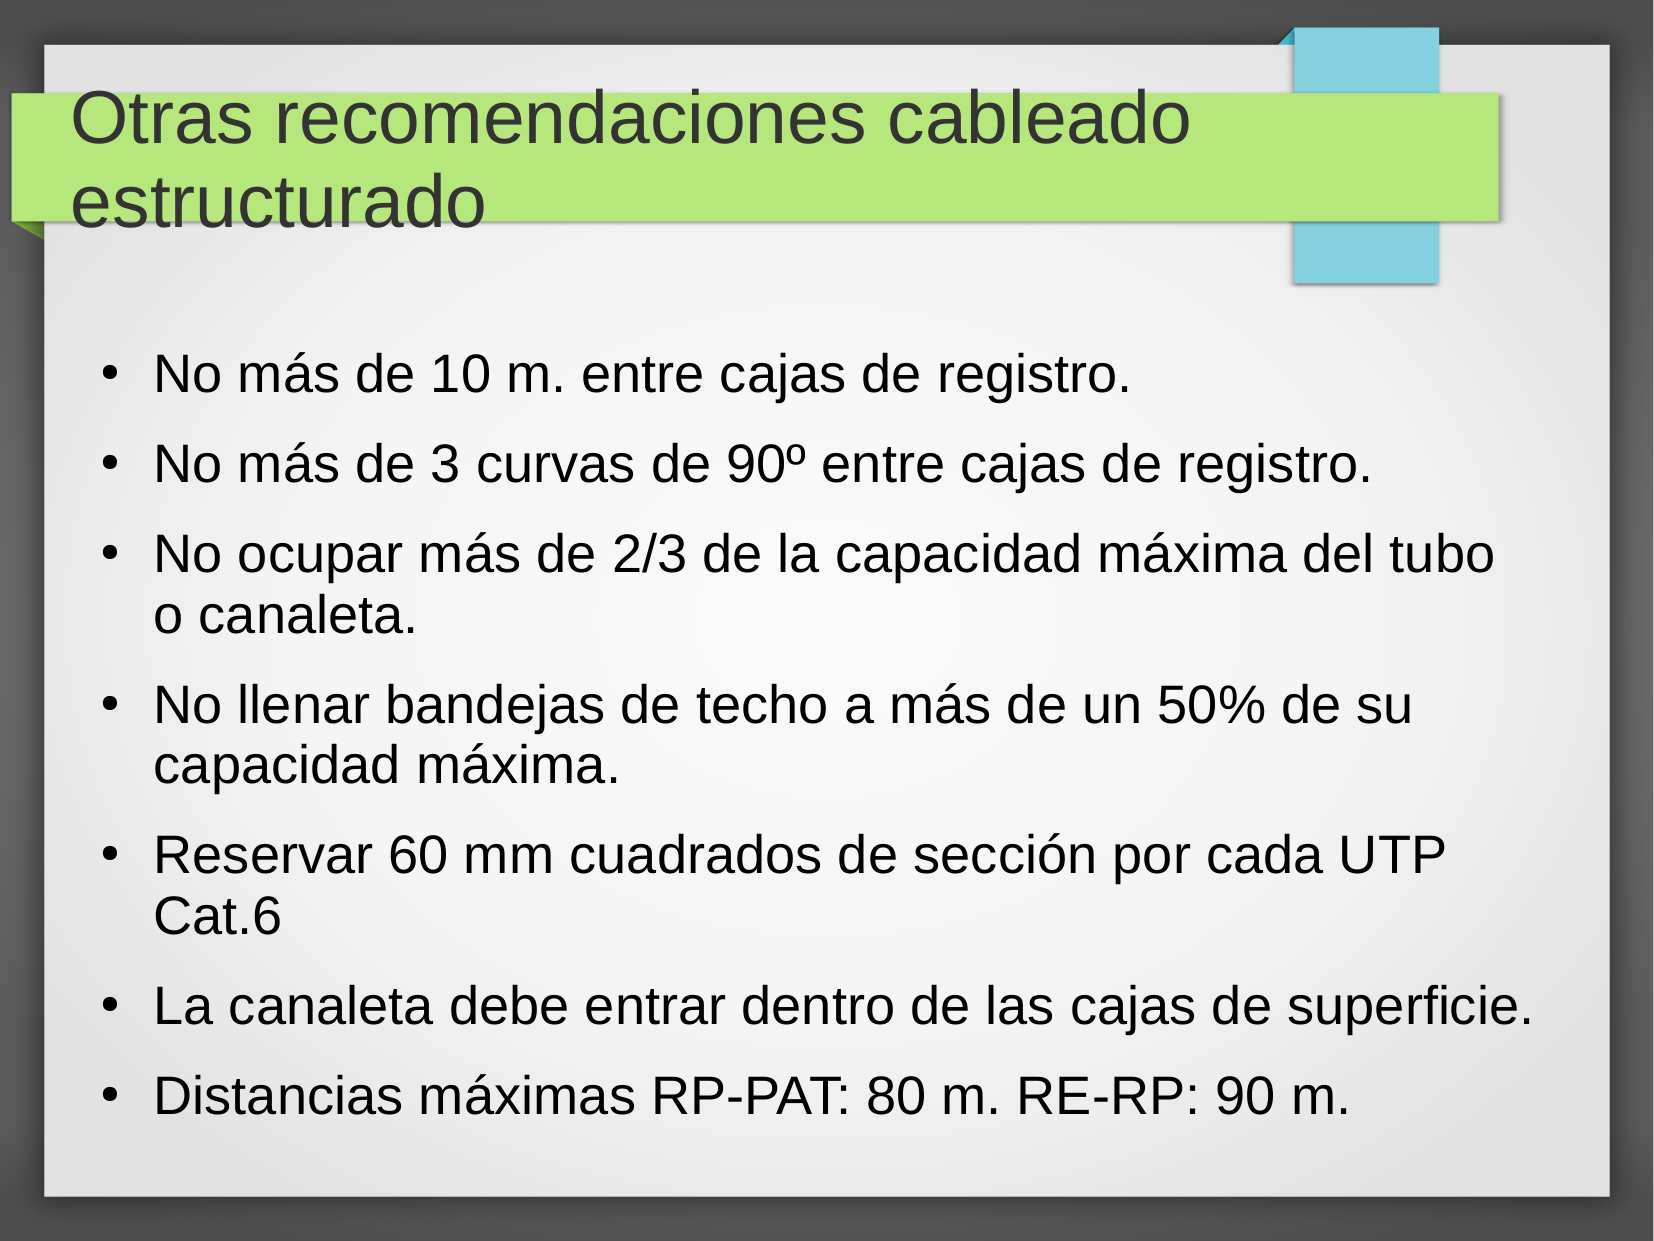

# Otras recomendaciones cableado estructurado
No más de 10 m. entre cajas de registro.
No más de 3 curvas de 90º entre cajas de registro.
No ocupar más de 2/3 de la capacidad máxima del tubo o canaleta.
No llenar bandejas de techo a más de un 50% de su capacidad máxima.
Reservar 60 mm cuadrados de sección por cada UTP Cat.6
La canaleta debe entrar dentro de las cajas de superficie.
Distancias máximas RP-PAT: 80 m. RE-RP: 90 m.